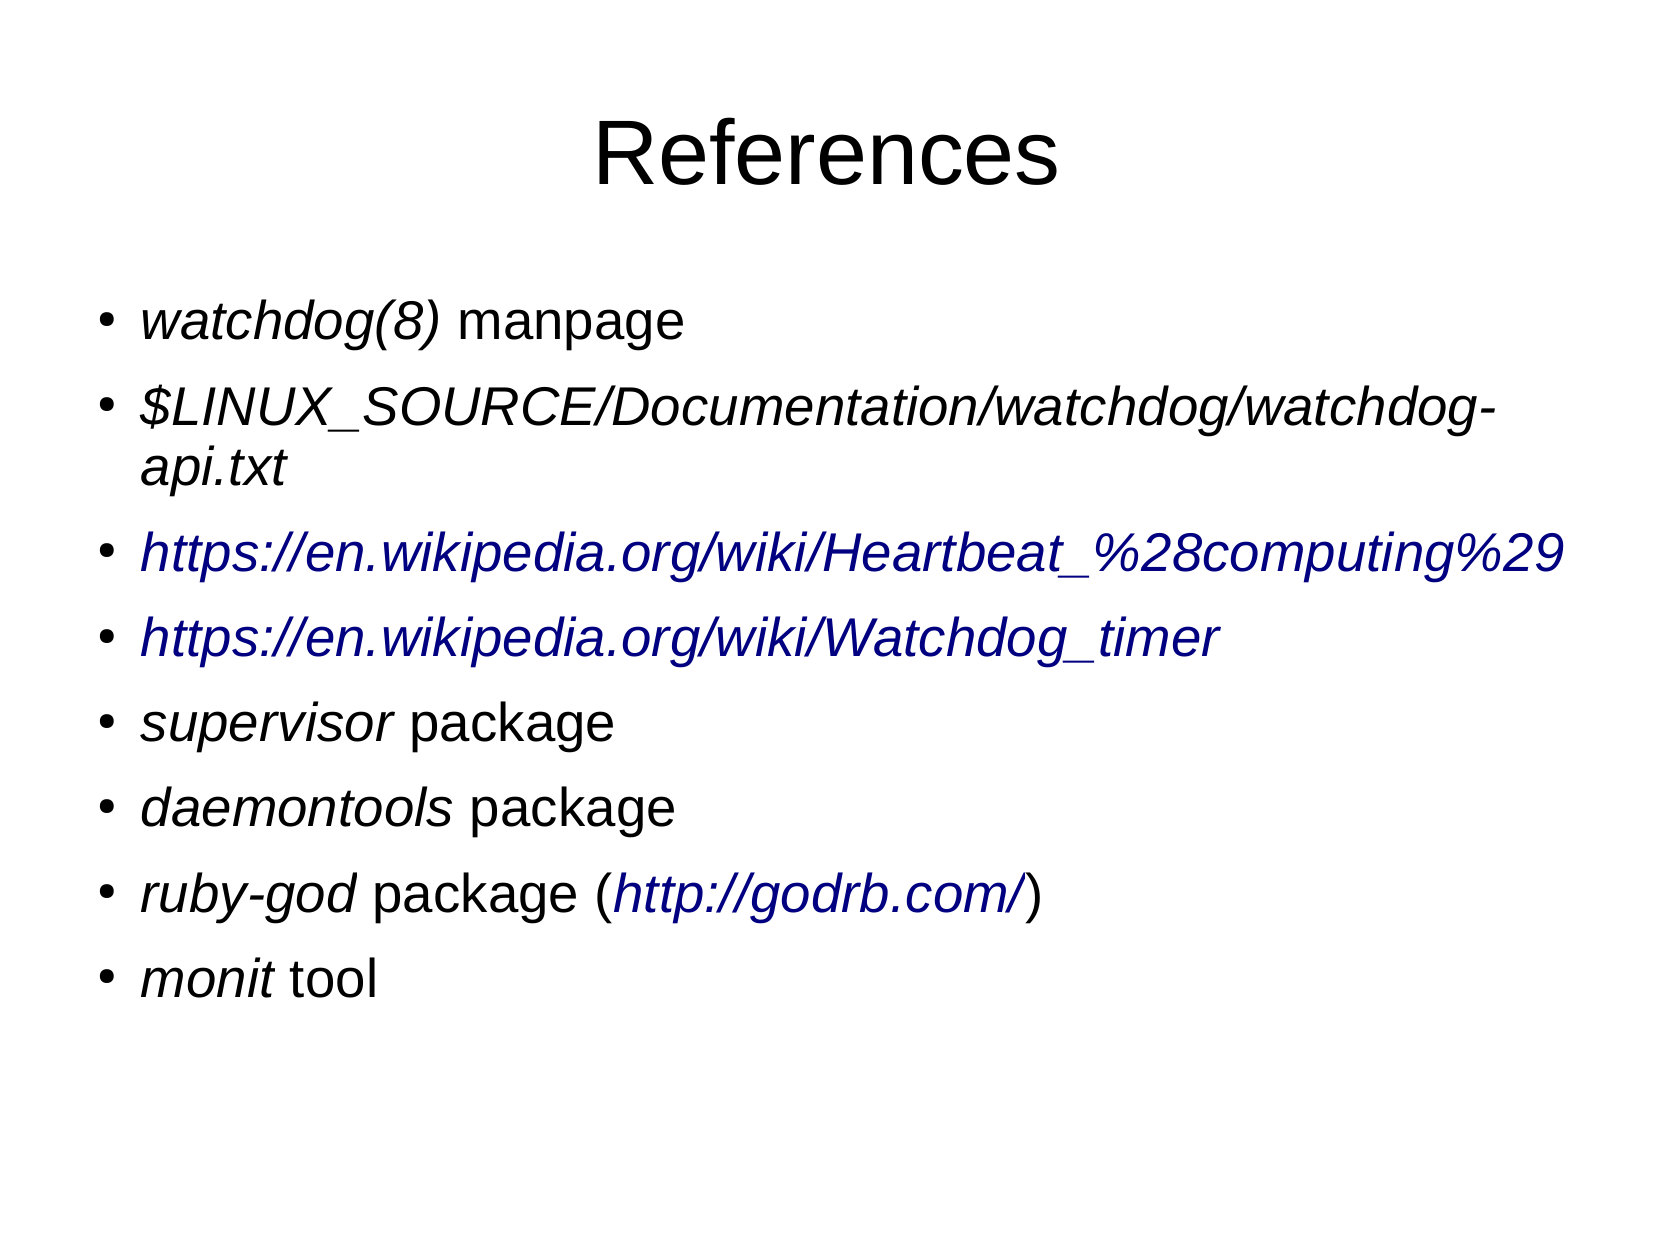

# References
watchdog(8) manpage
$LINUX_SOURCE/Documentation/watchdog/watchdog-api.txt
https://en.wikipedia.org/wiki/Heartbeat_%28computing%29
https://en.wikipedia.org/wiki/Watchdog_timer
supervisor package
daemontools package
ruby-god package (http://godrb.com/)
monit tool